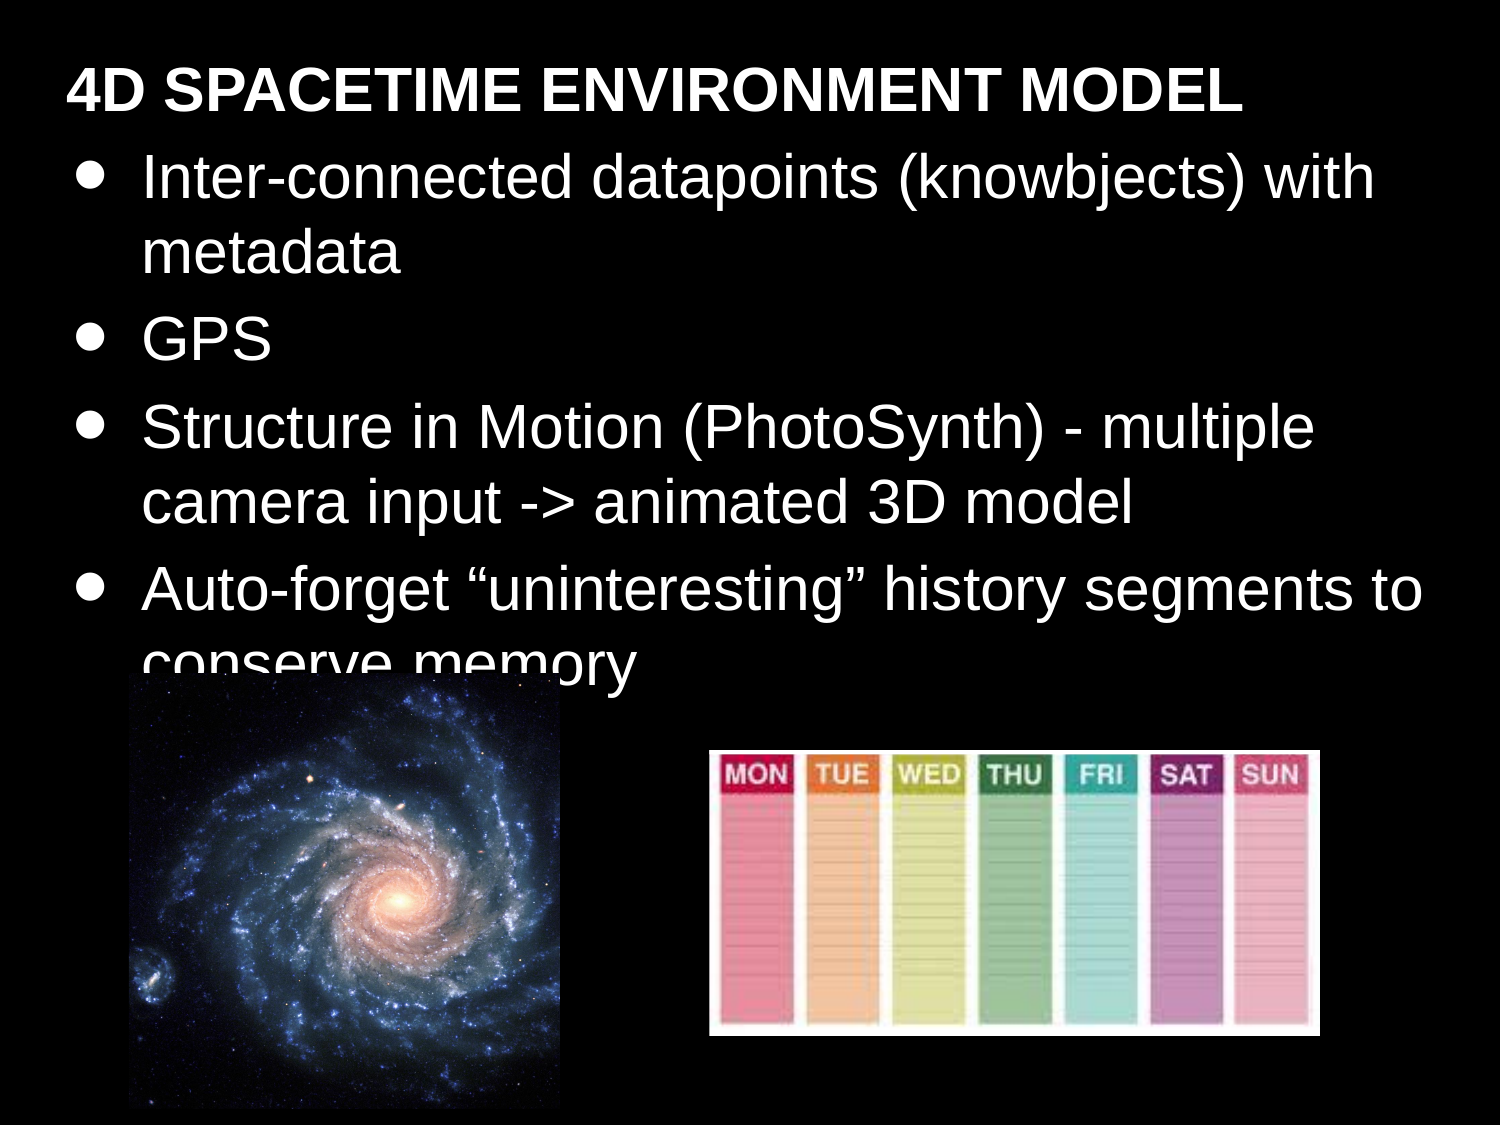

4D SPACETIME ENVIRONMENT MODEL
Inter-connected datapoints (knowbjects) with metadata
GPS
Structure in Motion (PhotoSynth) - multiple camera input -> animated 3D model
Auto-forget “uninteresting” history segments to conserve memory